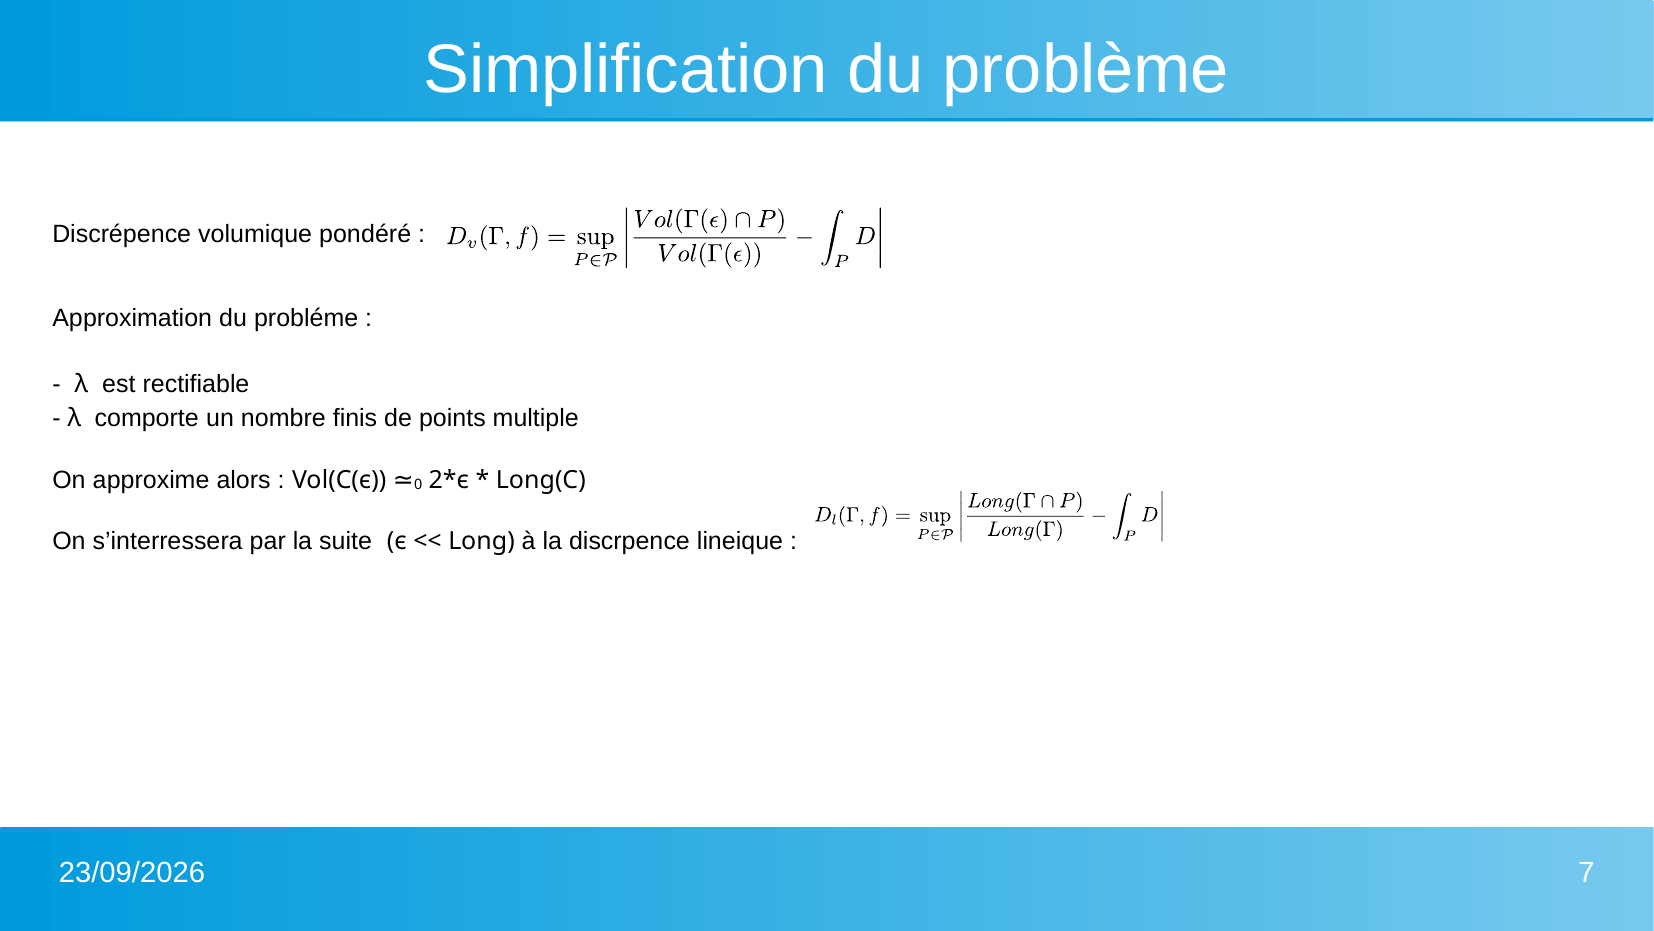

# Simplification du problème
Discrépence volumique pondéré :
Approximation du probléme :
- λ est rectifiable
- λ comporte un nombre finis de points multiple
On approxime alors : Vol(C(ϵ)) ≃0 2*ϵ * Long(C)
On s’interressera par la suite (ϵ << Long) à la discrpence lineique :
7